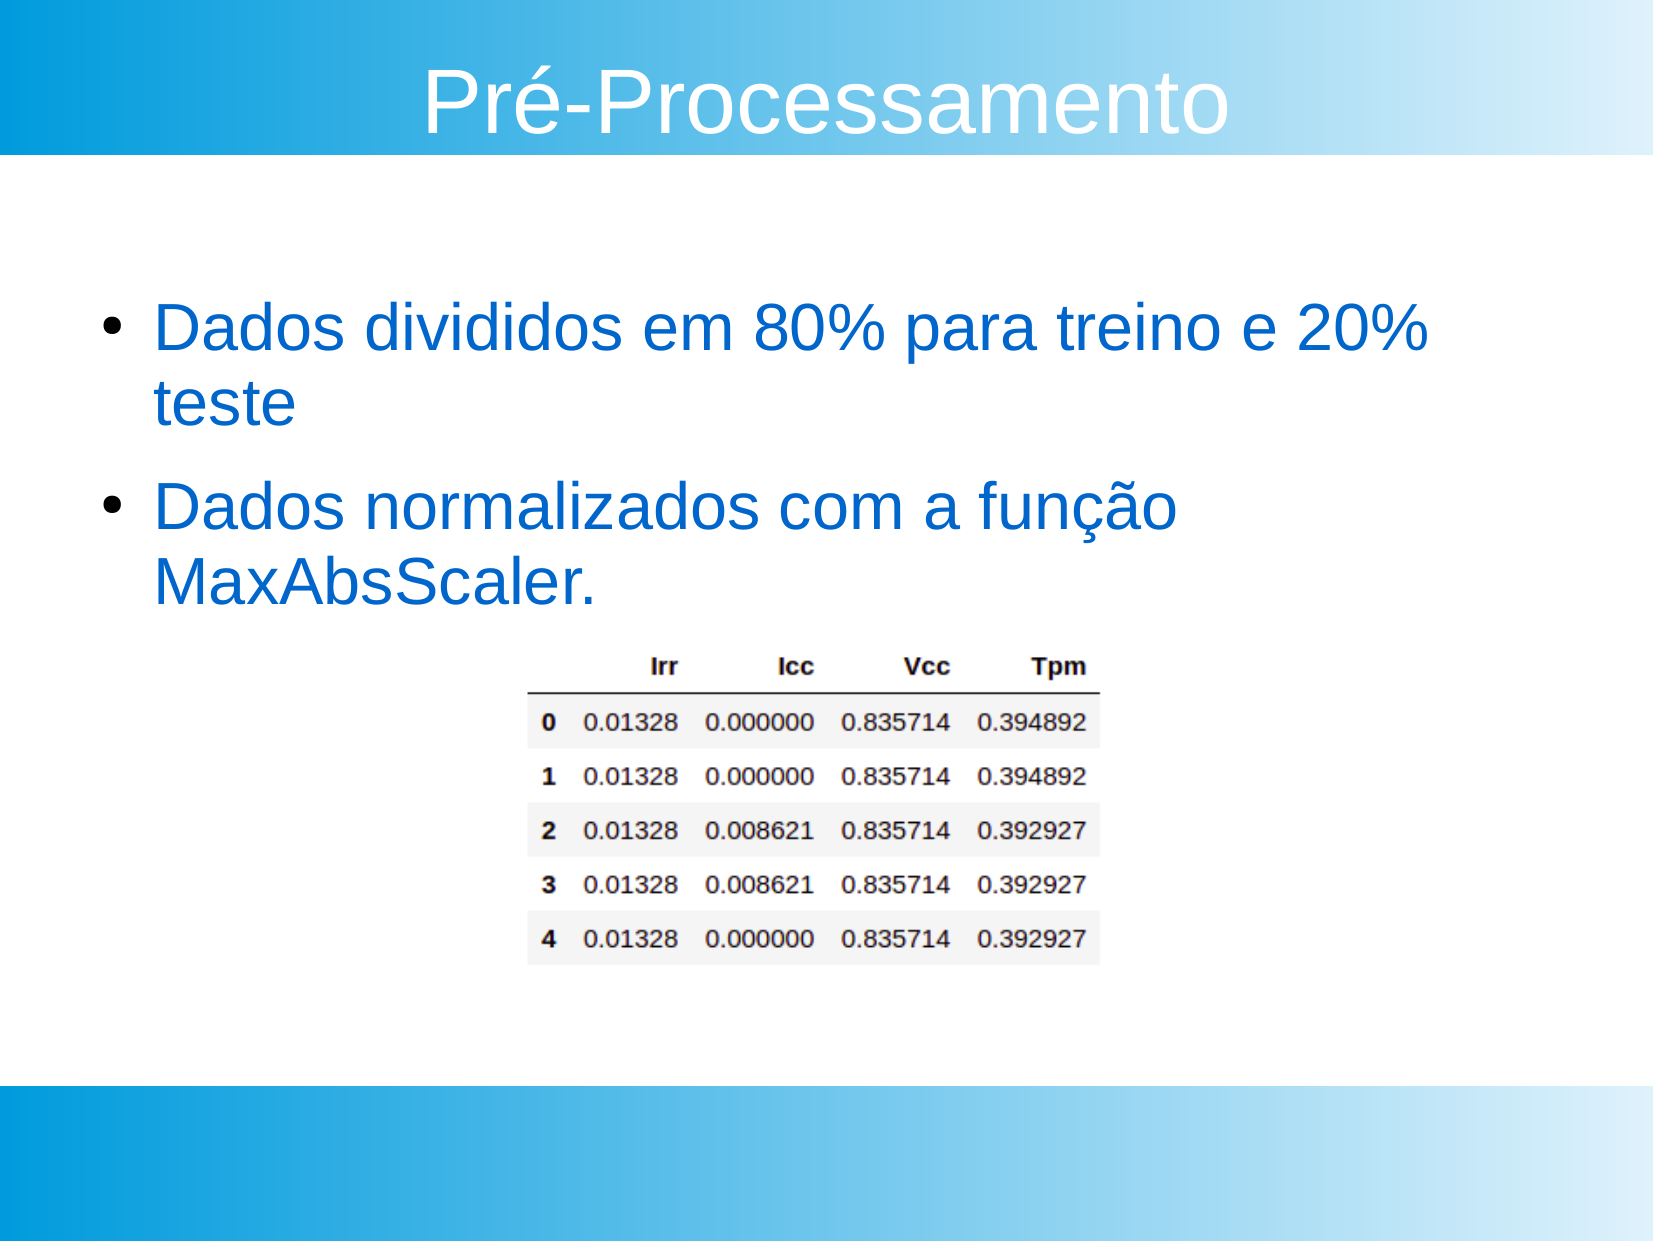

# Pré-Processamento
Dados divididos em 80% para treino e 20% teste
Dados normalizados com a função MaxAbsScaler.